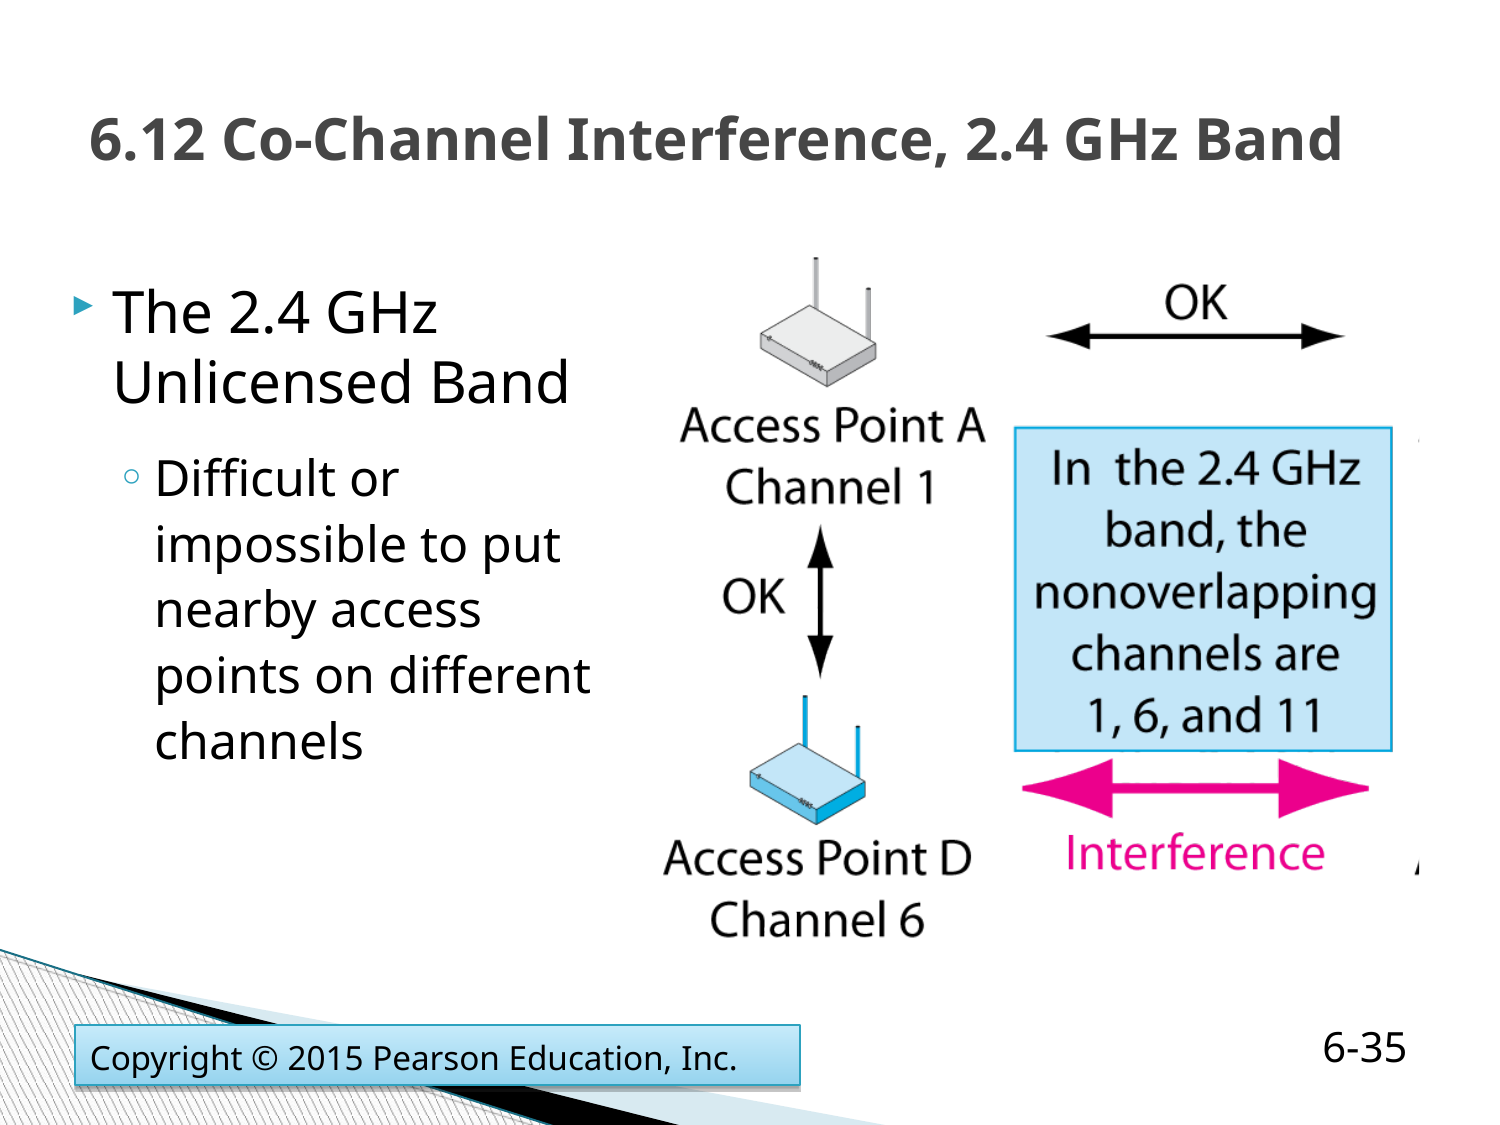

# 6.12 Co-Channel Interference, 2.4 GHz Band
The 2.4 GHz Unlicensed Band
Difficult or impossible to put nearby access points on different channels
Copyright © 2015 Pearson Education, Inc.